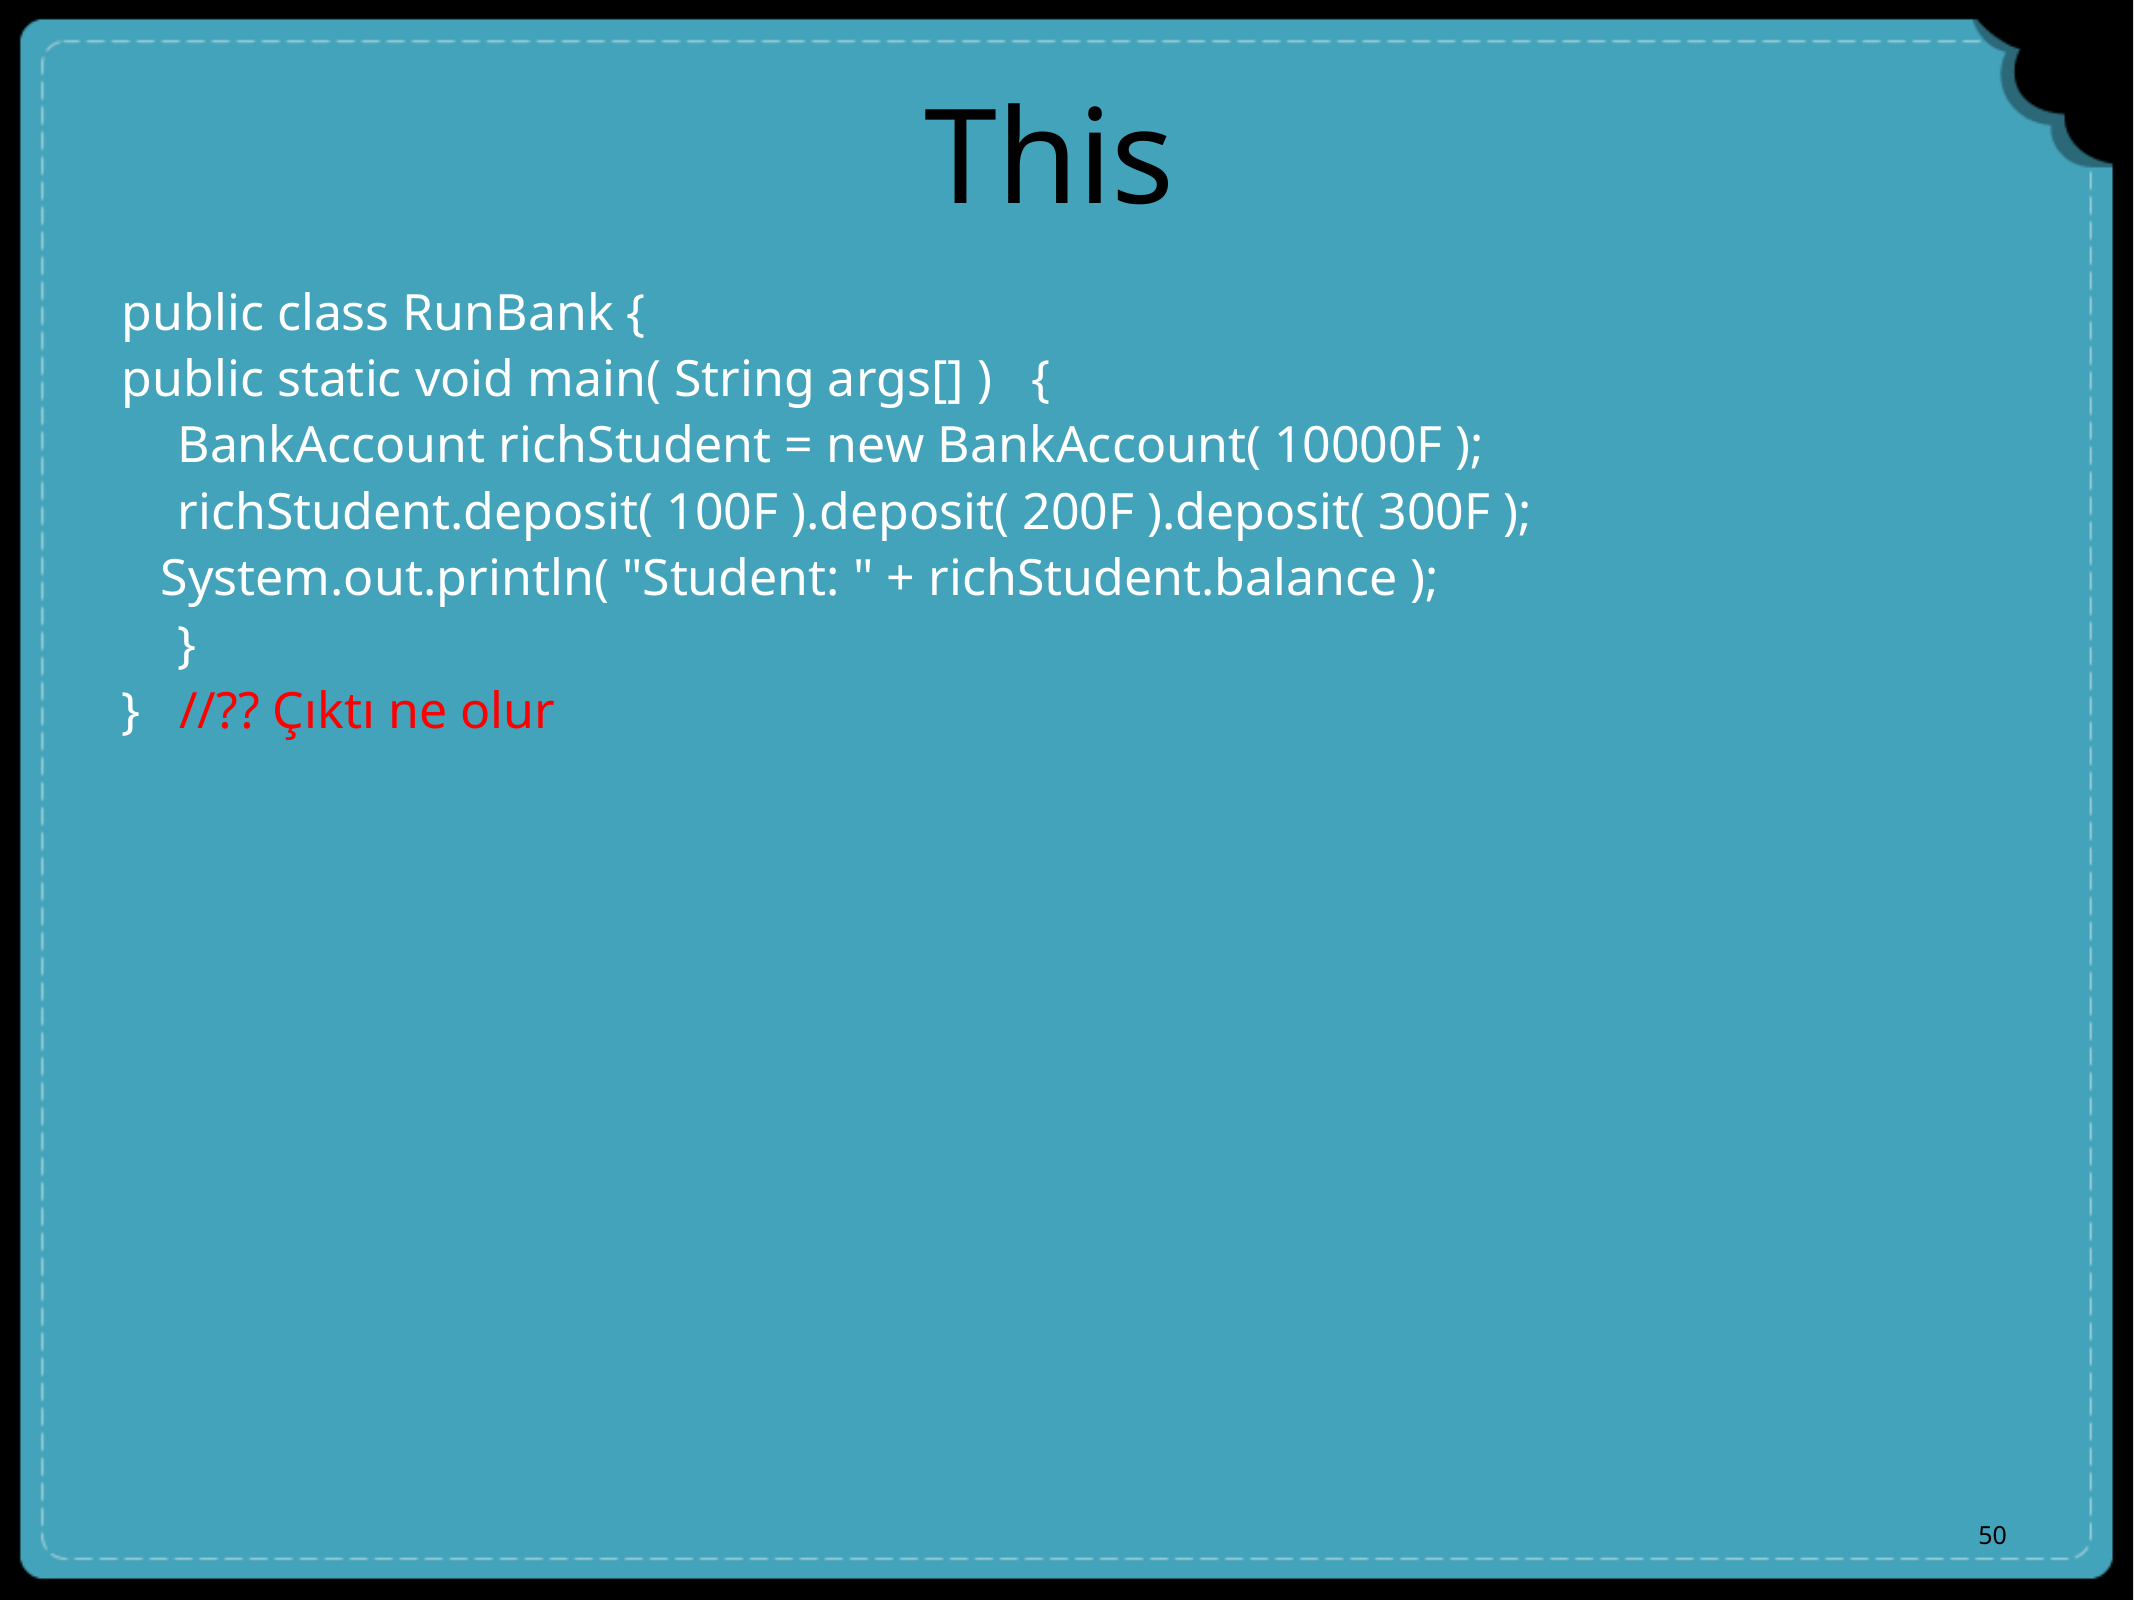

# This
public class RunBank {
public static void main( String args[] ) {
	BankAccount richStudent = new BankAccount( 10000F );
	richStudent.deposit( 100F ).deposit( 200F ).deposit( 300F );
 System.out.println( "Student: " + richStudent.balance );
	}
} //?? Çıktı ne olur
50